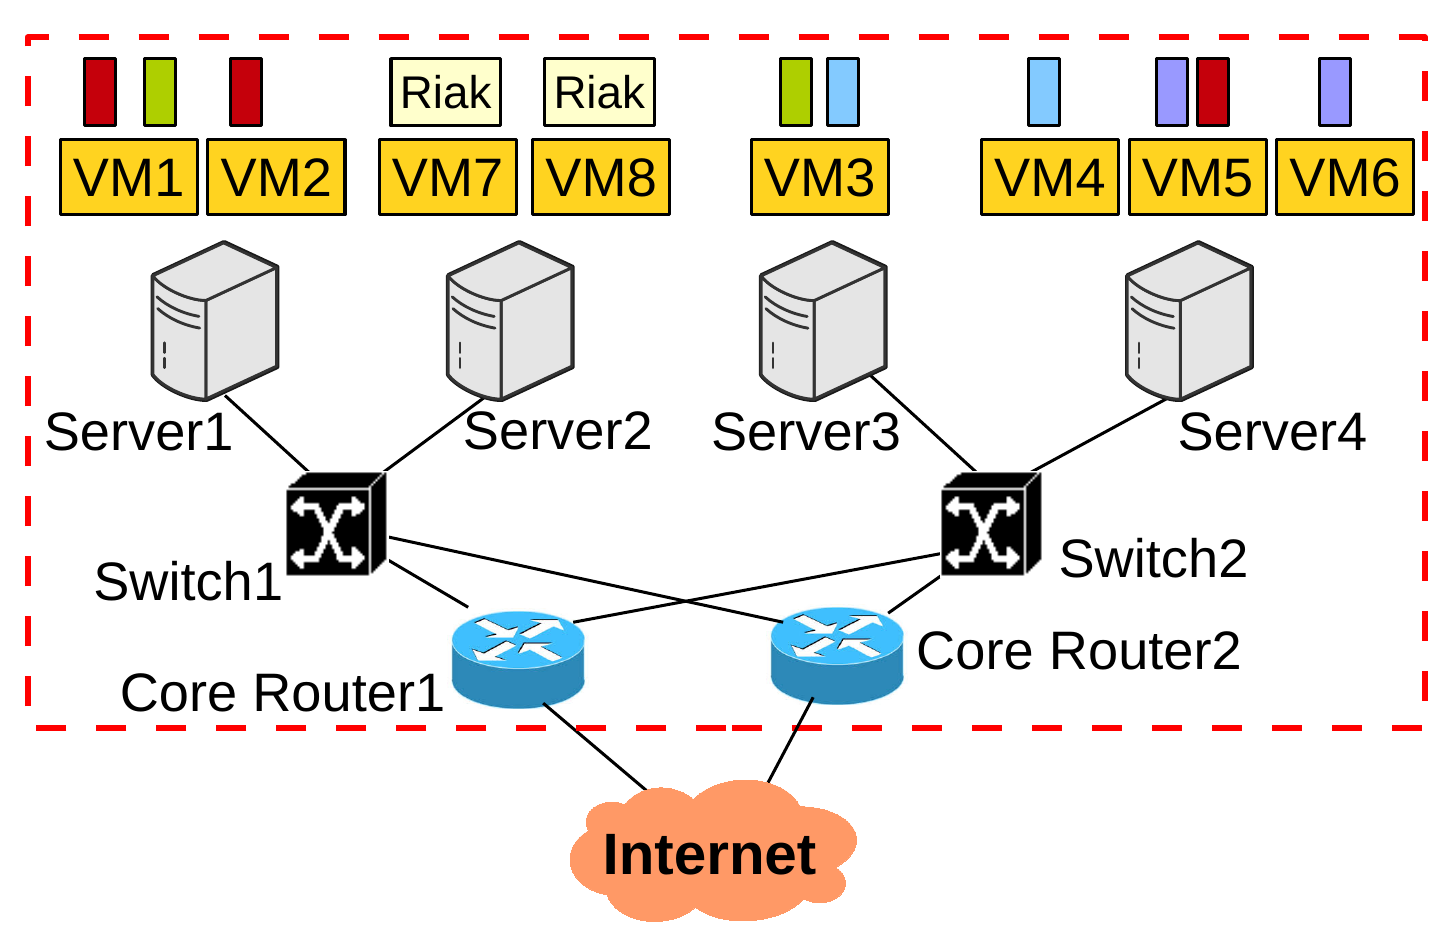

Riak
Riak
VM1
VM2
VM7
VM8
VM3
VM4
VM5
VM6
Server2
Server1
Server3
Server4
Switch2
Switch1
Core Router2
Core Router1
Internet